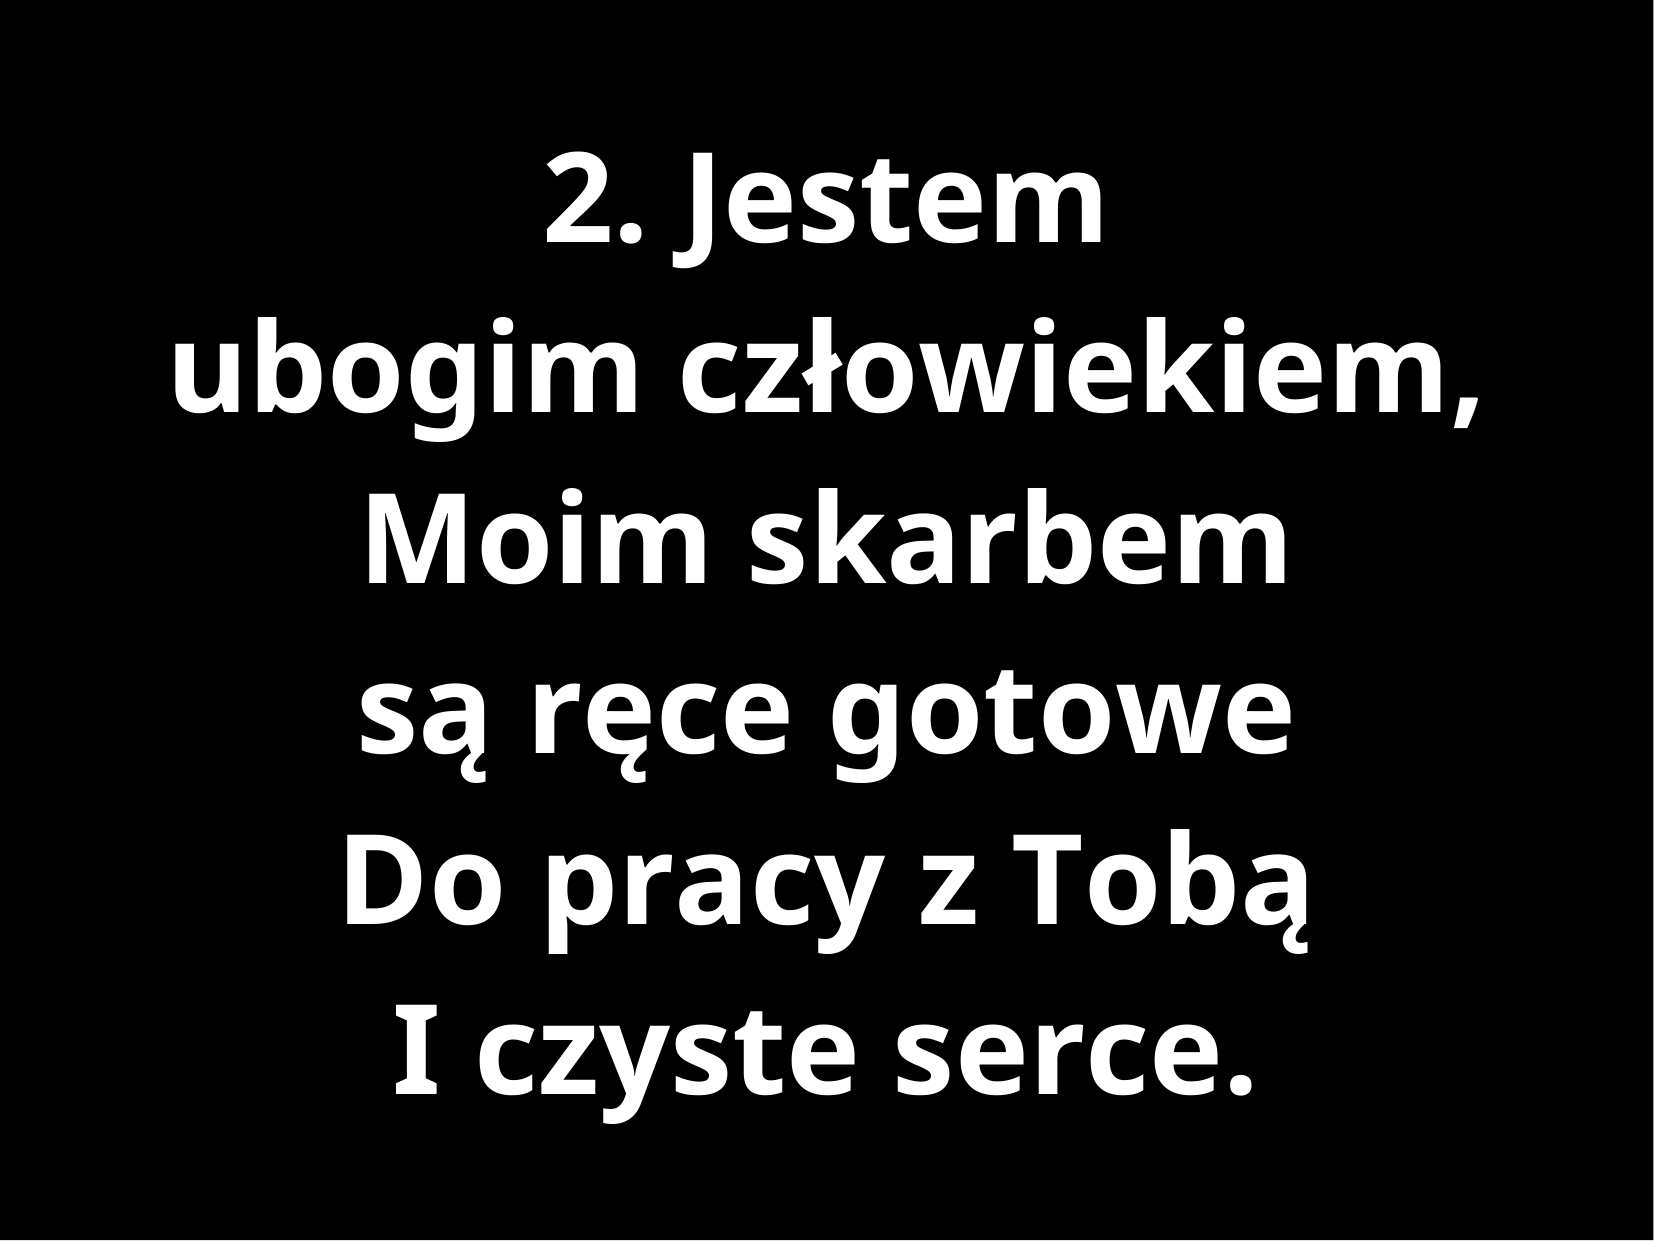

# 2. Jestem ubogim człowiekiem, Moim skarbem są ręce gotowe Do pracy z Tobą I czyste serce.